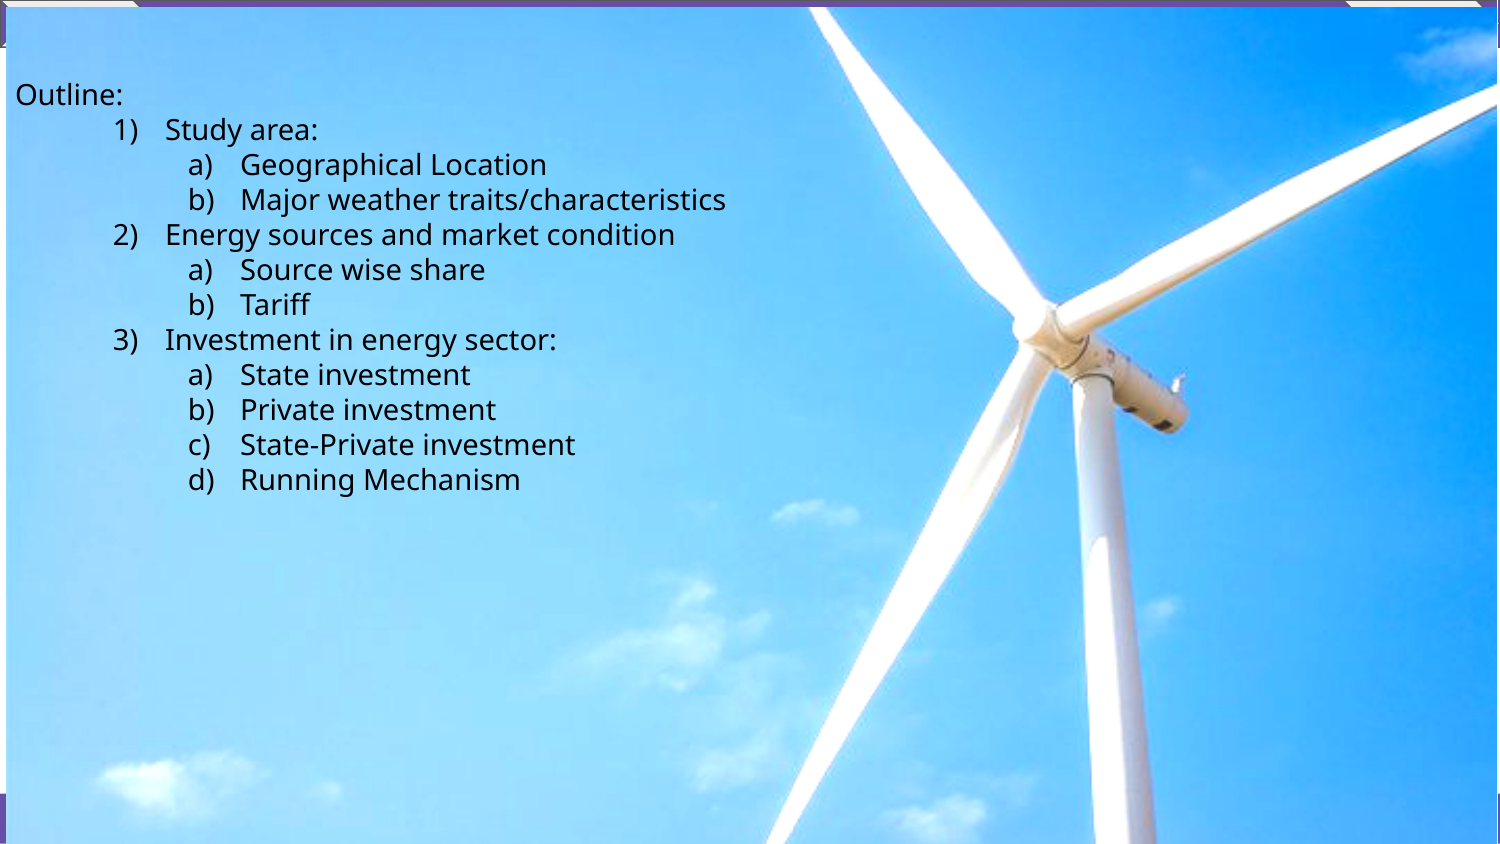

Prospects of Windenergie in Bangladesh
# Title page
Outline:
Study area:
Geographical Location
Major weather traits/characteristics
Energy sources and market condition
Source wise share
Tariff
Investment in energy sector:
State investment
Private investment
State-Private investment
Running Mechanism
MNF-Eco-116, Module Teacher: Dr. Philipp Schmagold, Seminar prepared by Razeeb Sarker